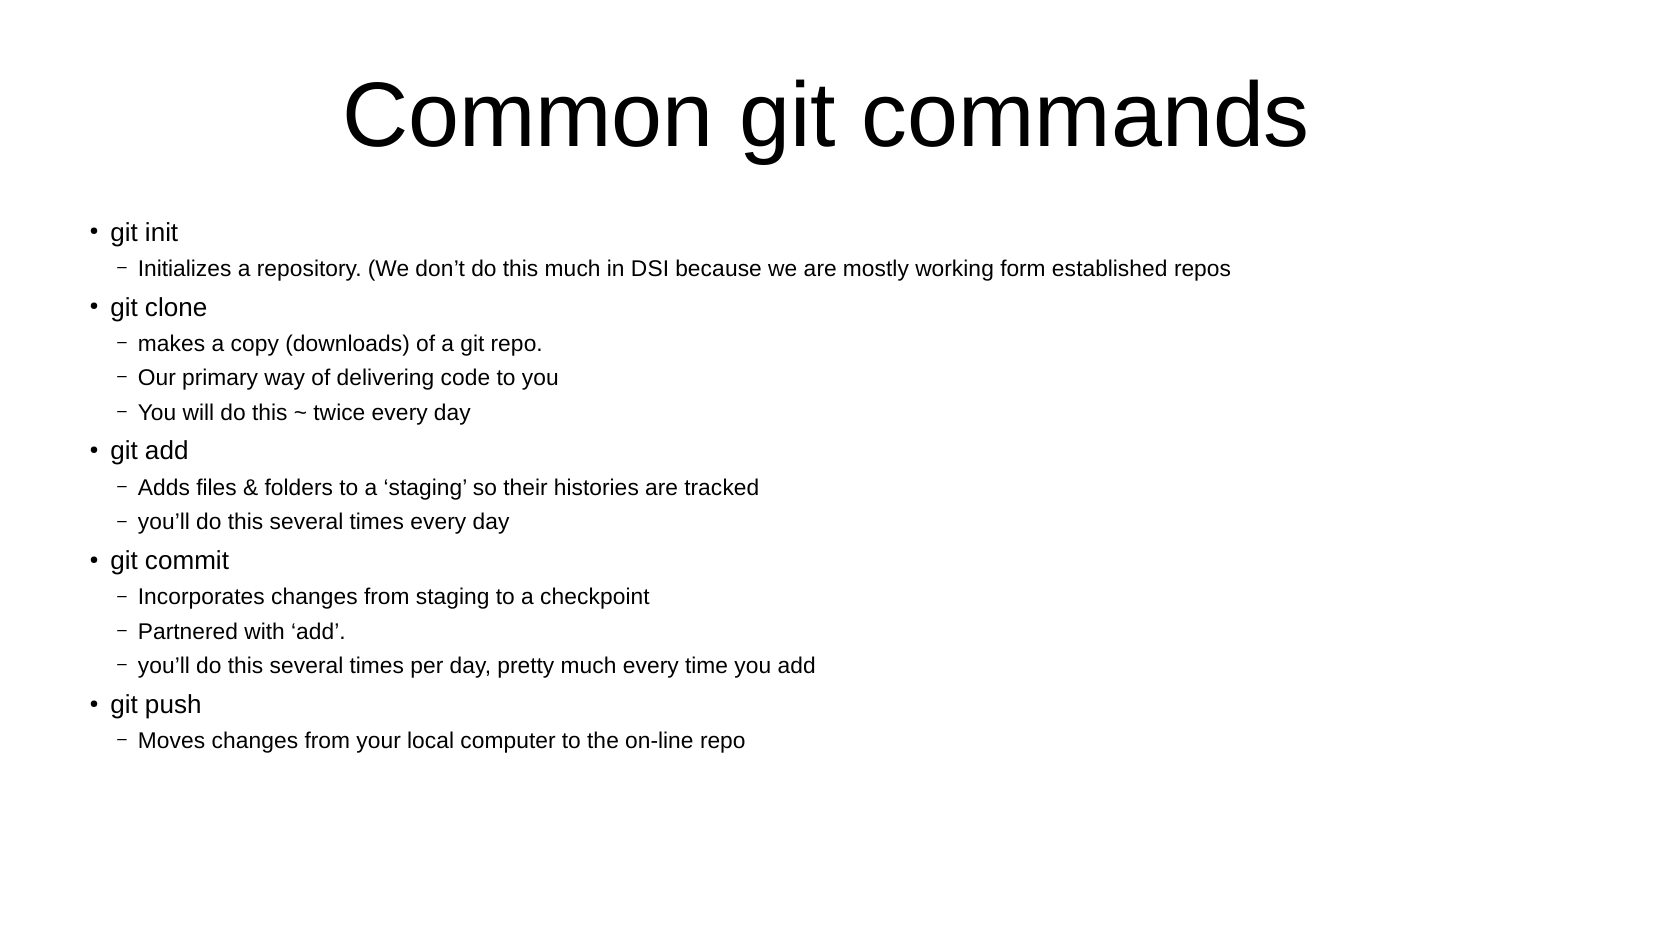

# Common git commands
git init
Initializes a repository. (We don’t do this much in DSI because we are mostly working form established repos
git clone
makes a copy (downloads) of a git repo.
Our primary way of delivering code to you
You will do this ~ twice every day
git add
Adds files & folders to a ‘staging’ so their histories are tracked
you’ll do this several times every day
git commit
Incorporates changes from staging to a checkpoint
Partnered with ‘add’.
you’ll do this several times per day, pretty much every time you add
git push
Moves changes from your local computer to the on-line repo